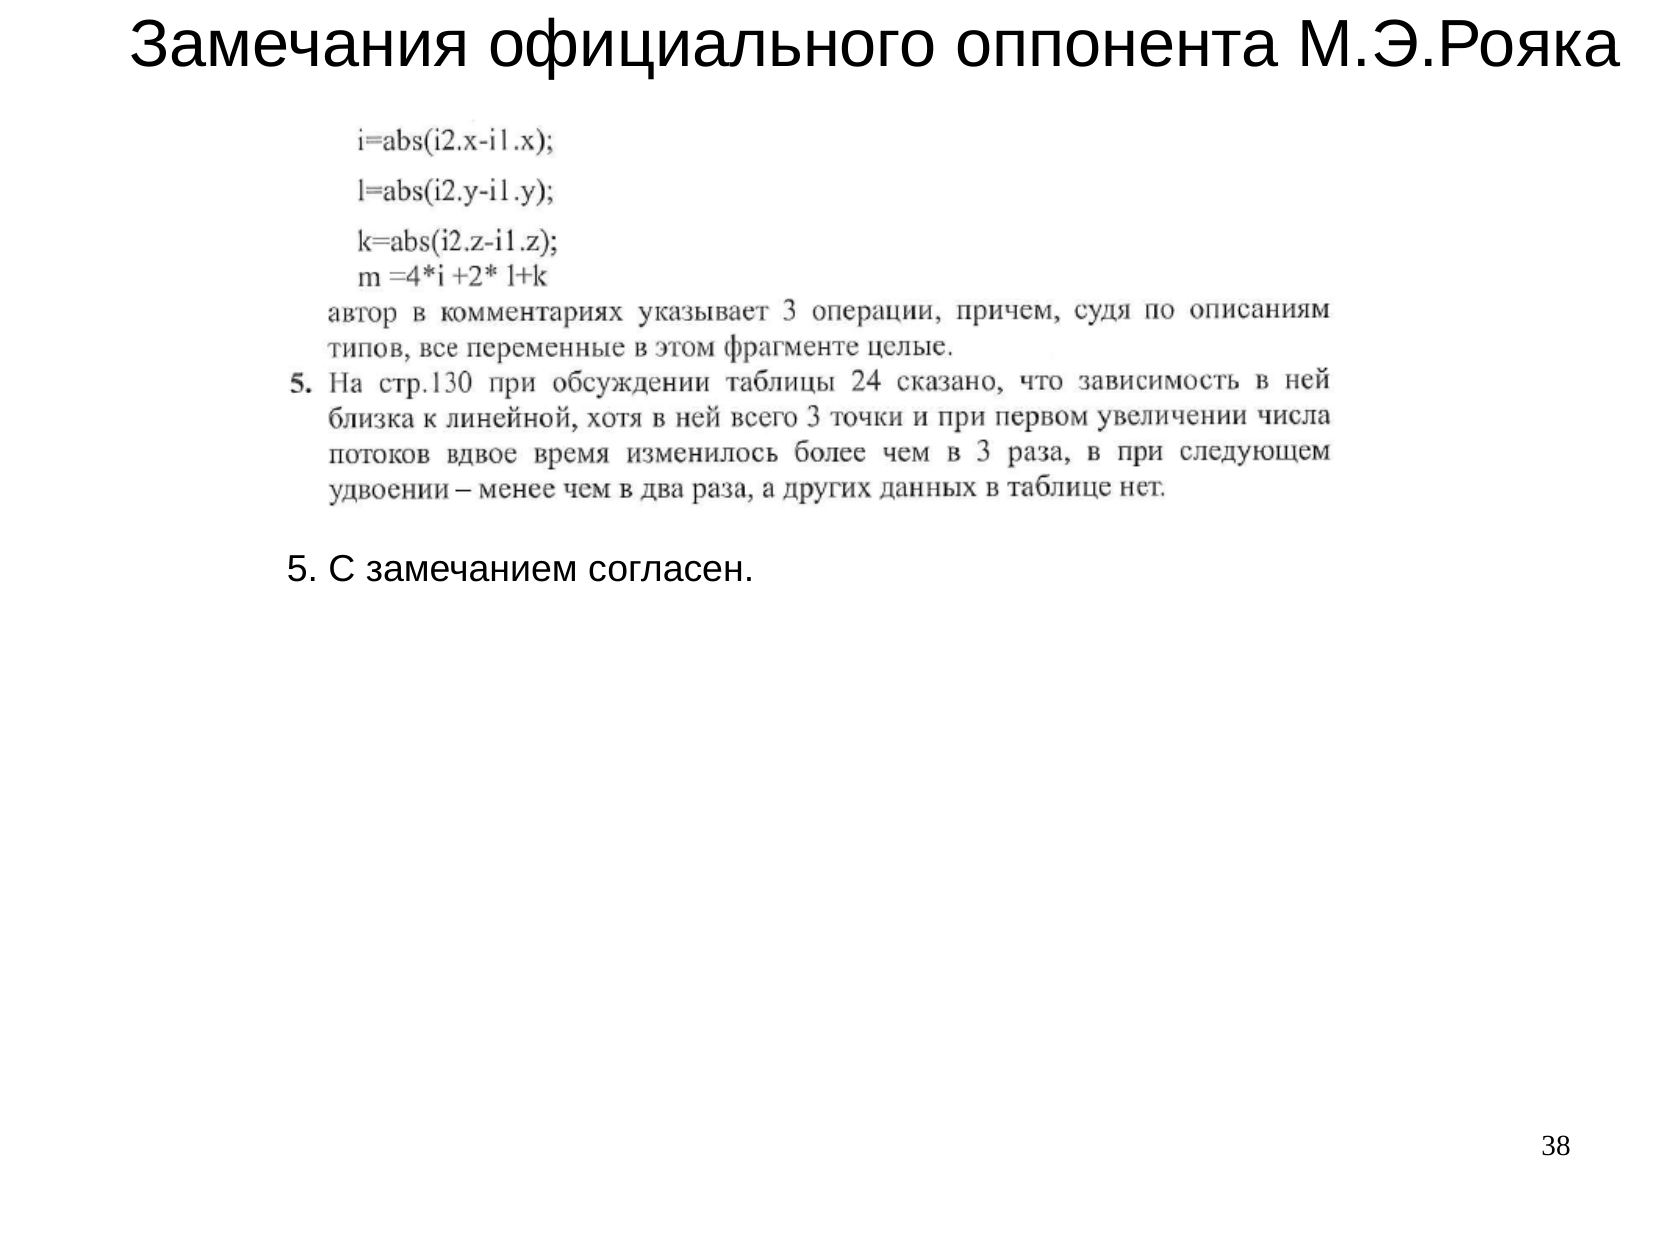

# Замечания официального оппонента М.Э.Рояка
5. С замечанием согласен.
38